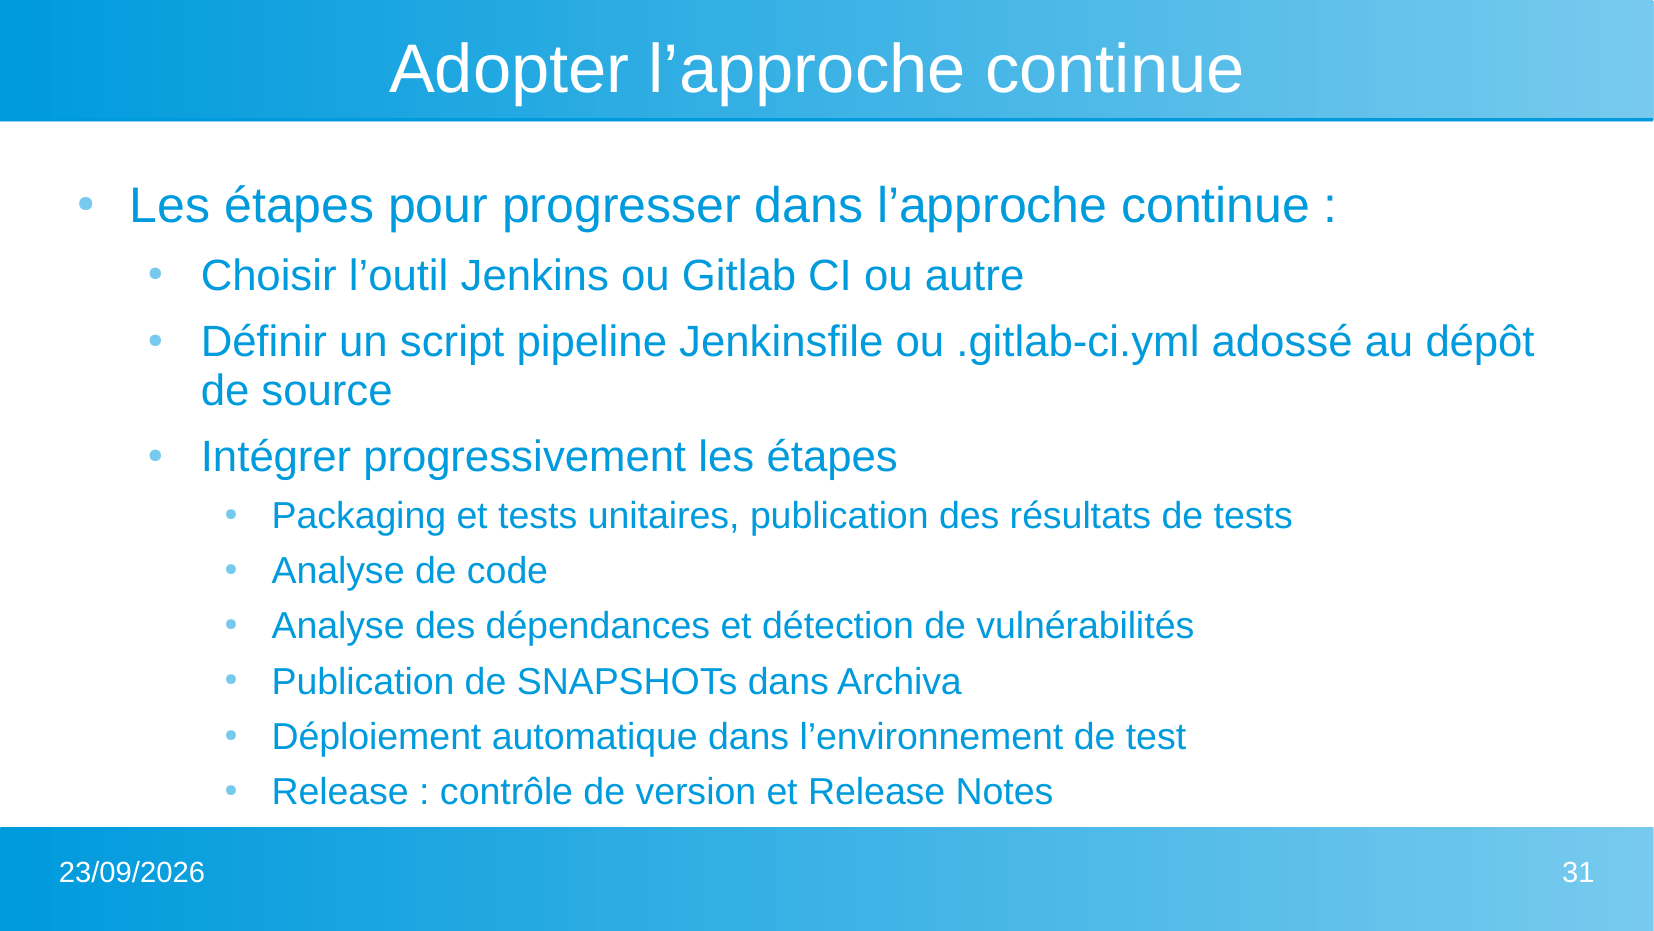

# Adopter l’approche continue
Les étapes pour progresser dans l’approche continue :
Choisir l’outil Jenkins ou Gitlab CI ou autre
Définir un script pipeline Jenkinsfile ou .gitlab-ci.yml adossé au dépôt de source
Intégrer progressivement les étapes
Packaging et tests unitaires, publication des résultats de tests
Analyse de code
Analyse des dépendances et détection de vulnérabilités
Publication de SNAPSHOTs dans Archiva
Déploiement automatique dans l’environnement de test
Release : contrôle de version et Release Notes
31